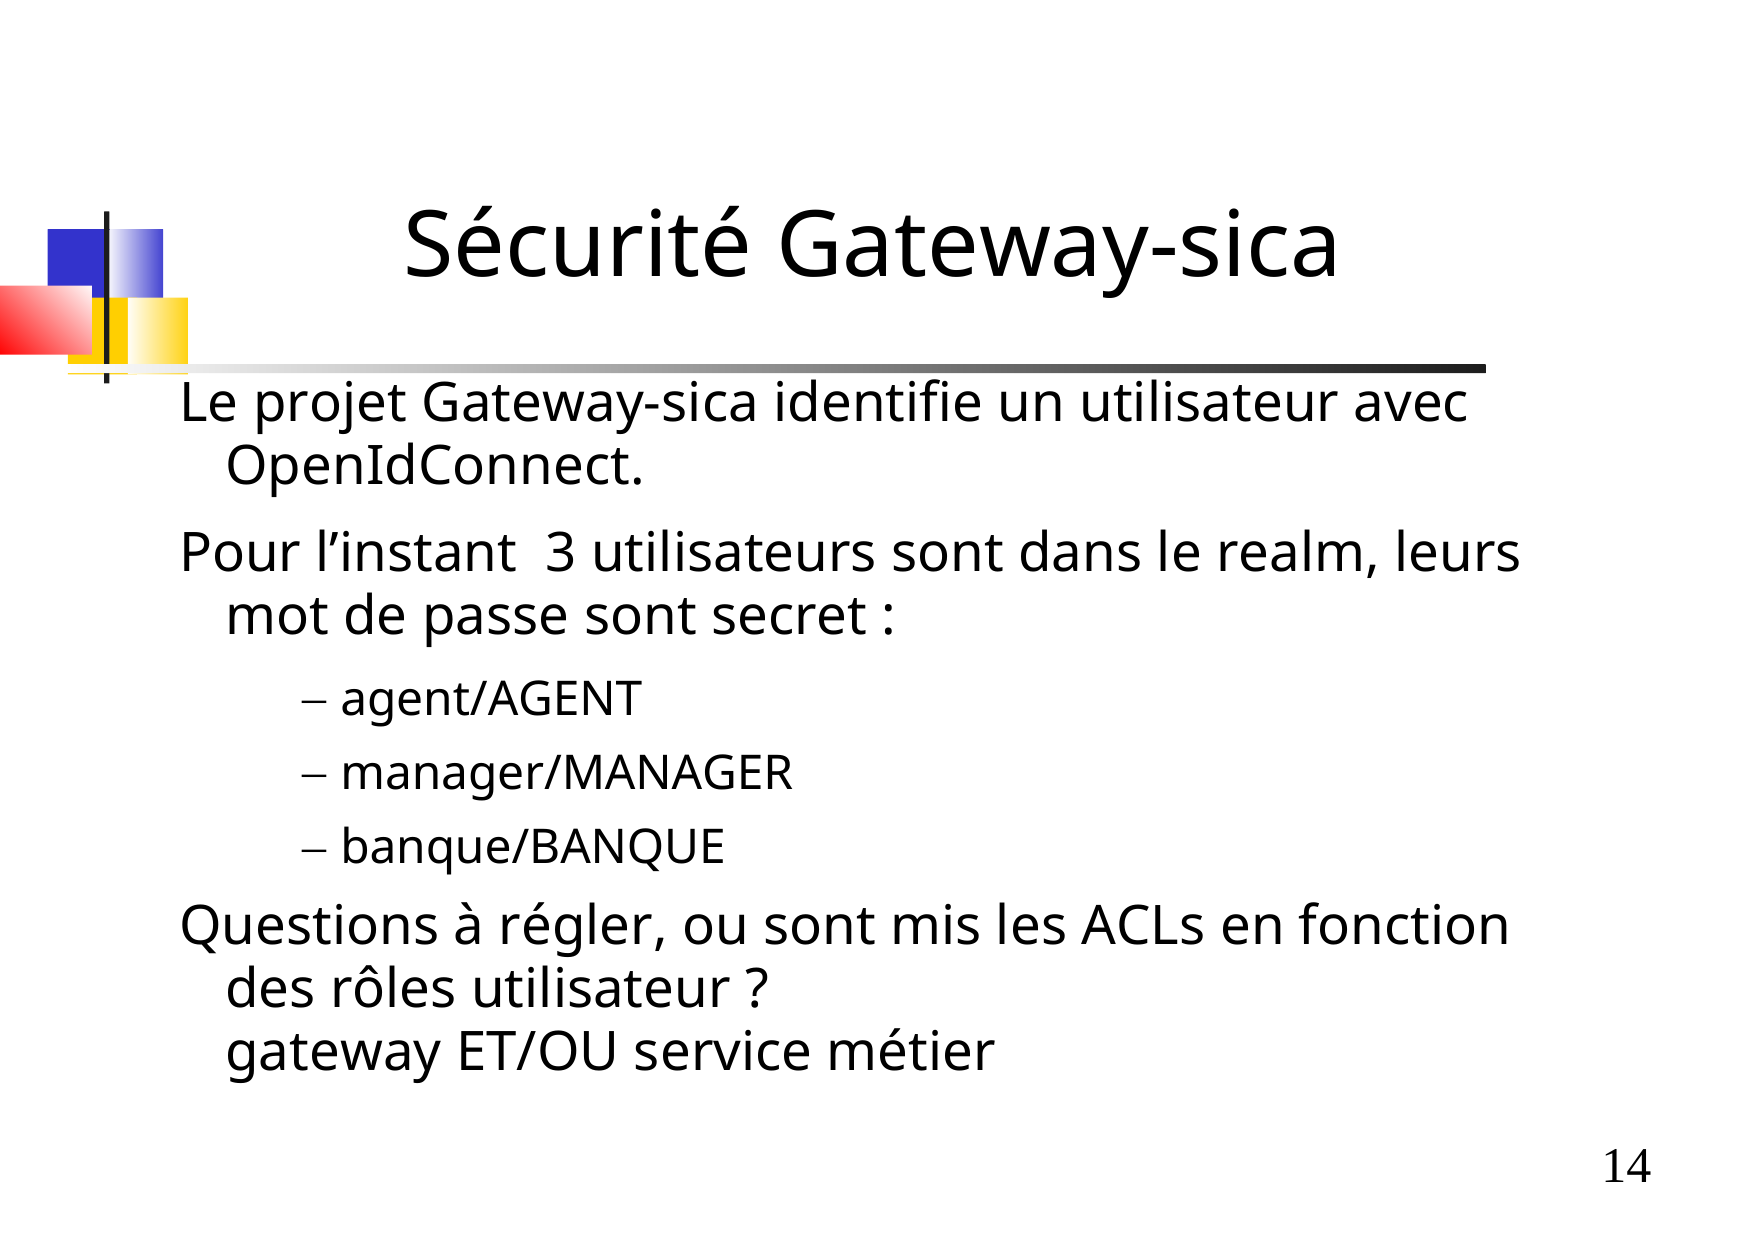

# Sécurité Gateway-sica
Le projet Gateway-sica identifie un utilisateur avec OpenIdConnect.
Pour l’instant 3 utilisateurs sont dans le realm, leurs mot de passe sont secret :
agent/AGENT
manager/MANAGER
banque/BANQUE
Questions à régler, ou sont mis les ACLs en fonction des rôles utilisateur ?
gateway ET/OU service métier